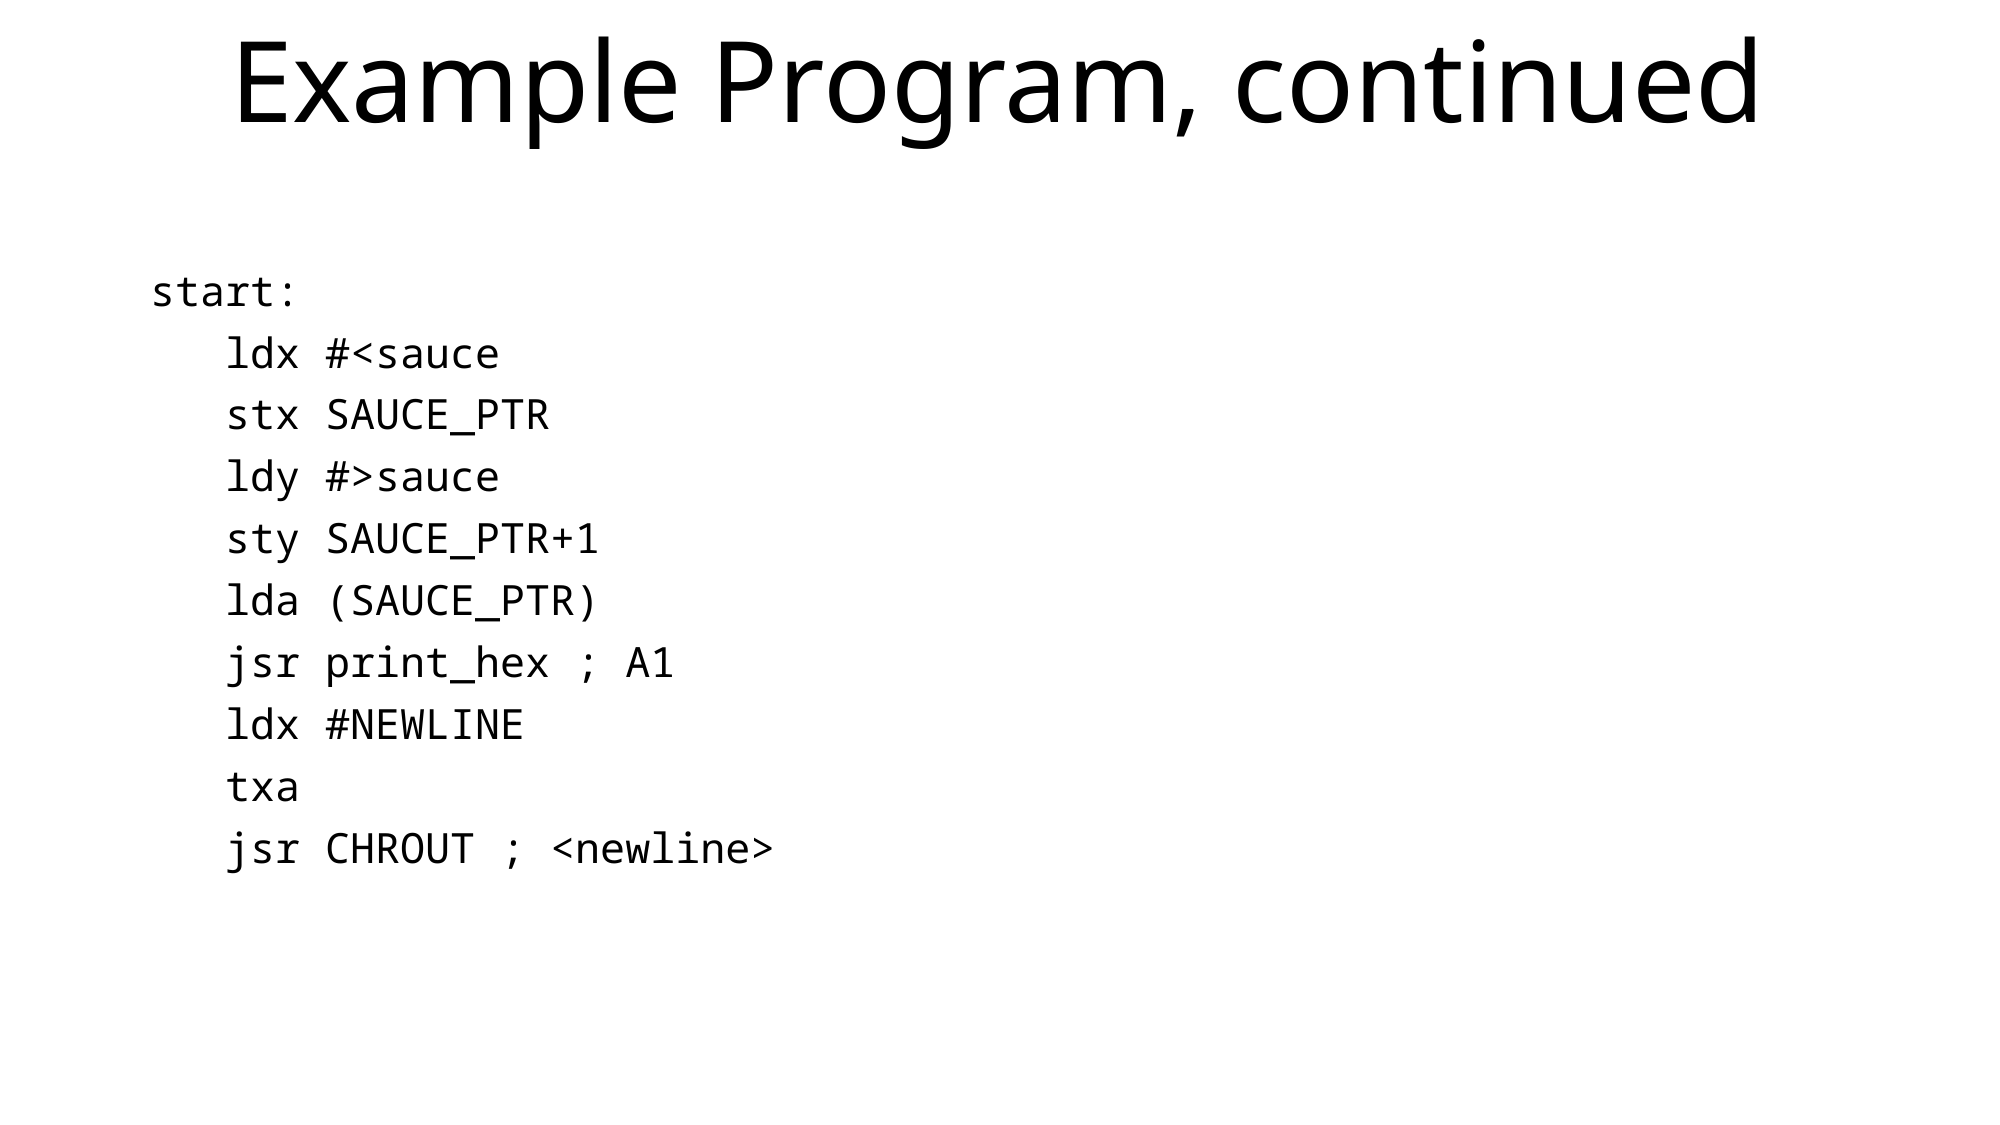

Example Program, continued
# start:
 ldx #<sauce
 stx SAUCE_PTR
 ldy #>sauce
 sty SAUCE_PTR+1
 lda (SAUCE_PTR)
 jsr print_hex ; A1
 ldx #NEWLINE
 txa
 jsr CHROUT ; <newline>